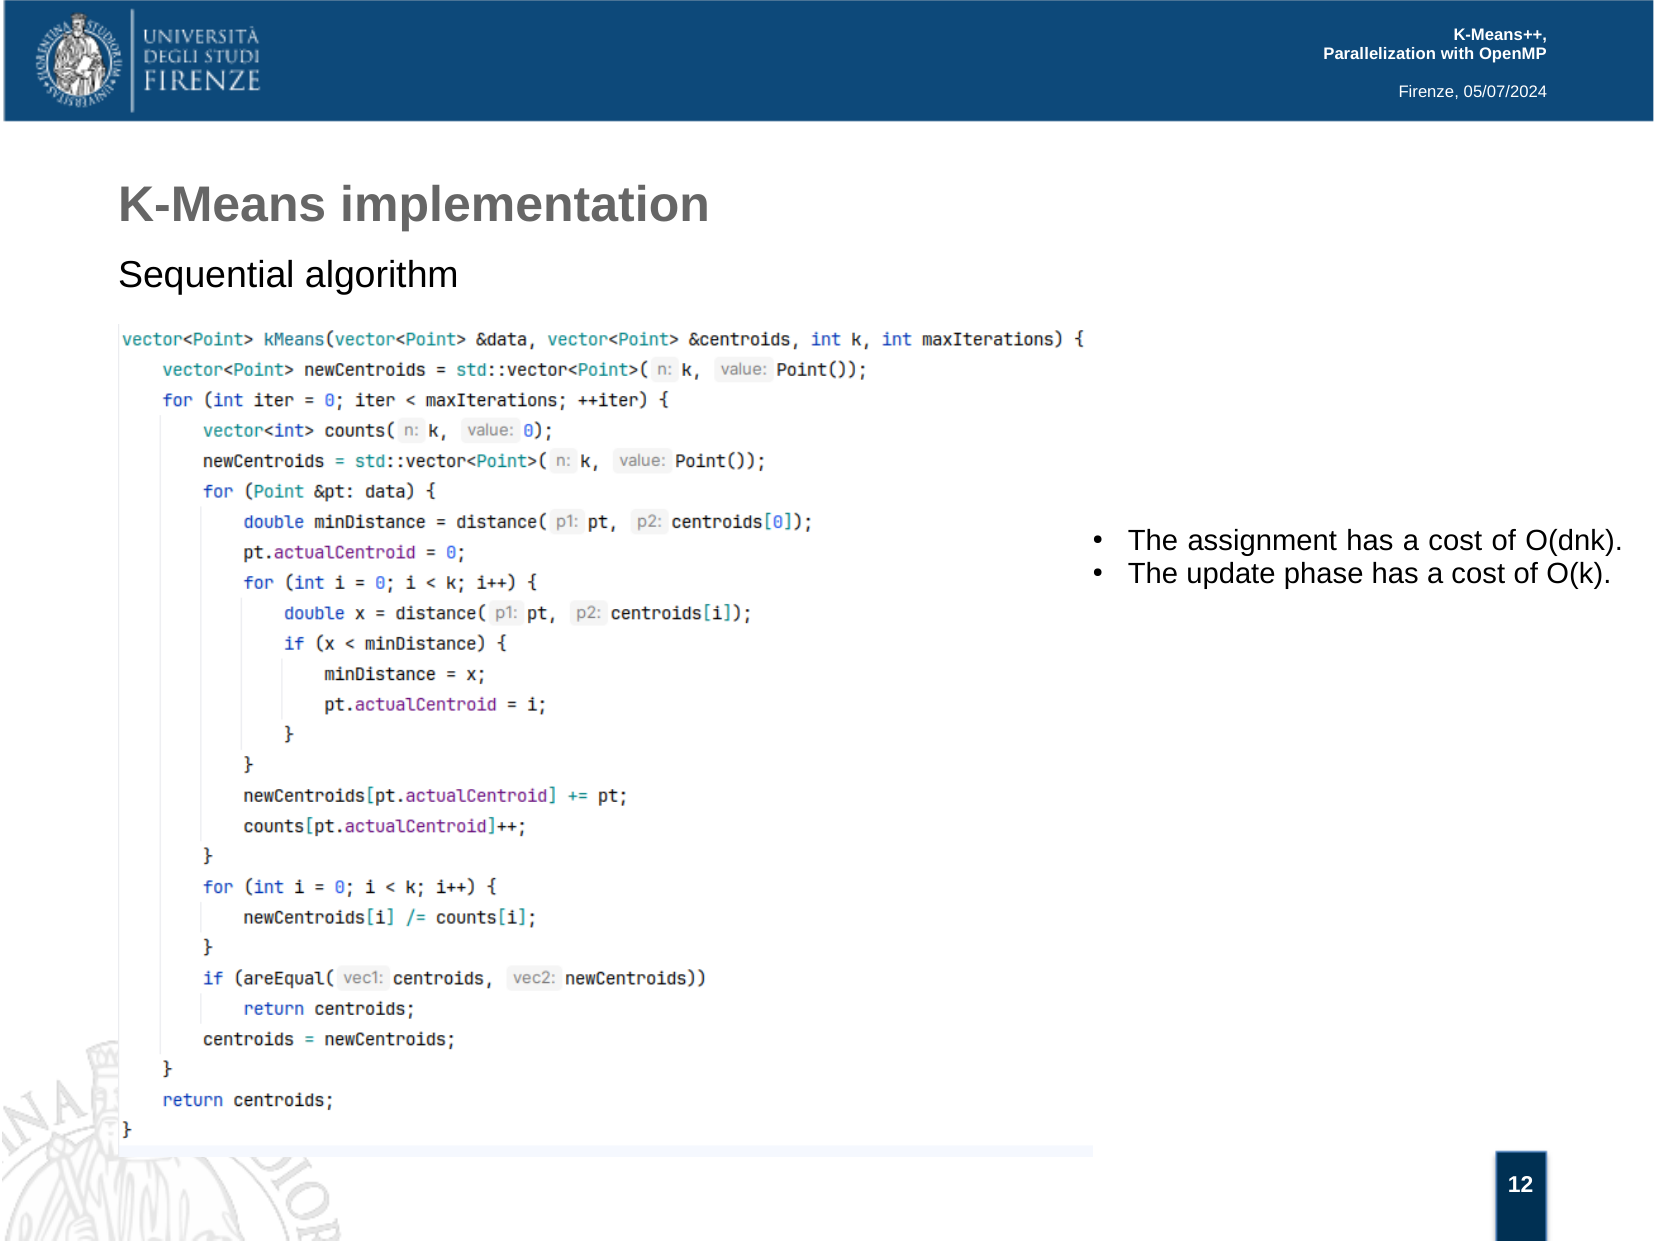

K-Means++,
Parallelization with OpenMP
Firenze, 05/07/2024
K-Means implementation
Sequential algorithm
The assignment has a cost of O(dnk).
The update phase has a cost of O(k).
12